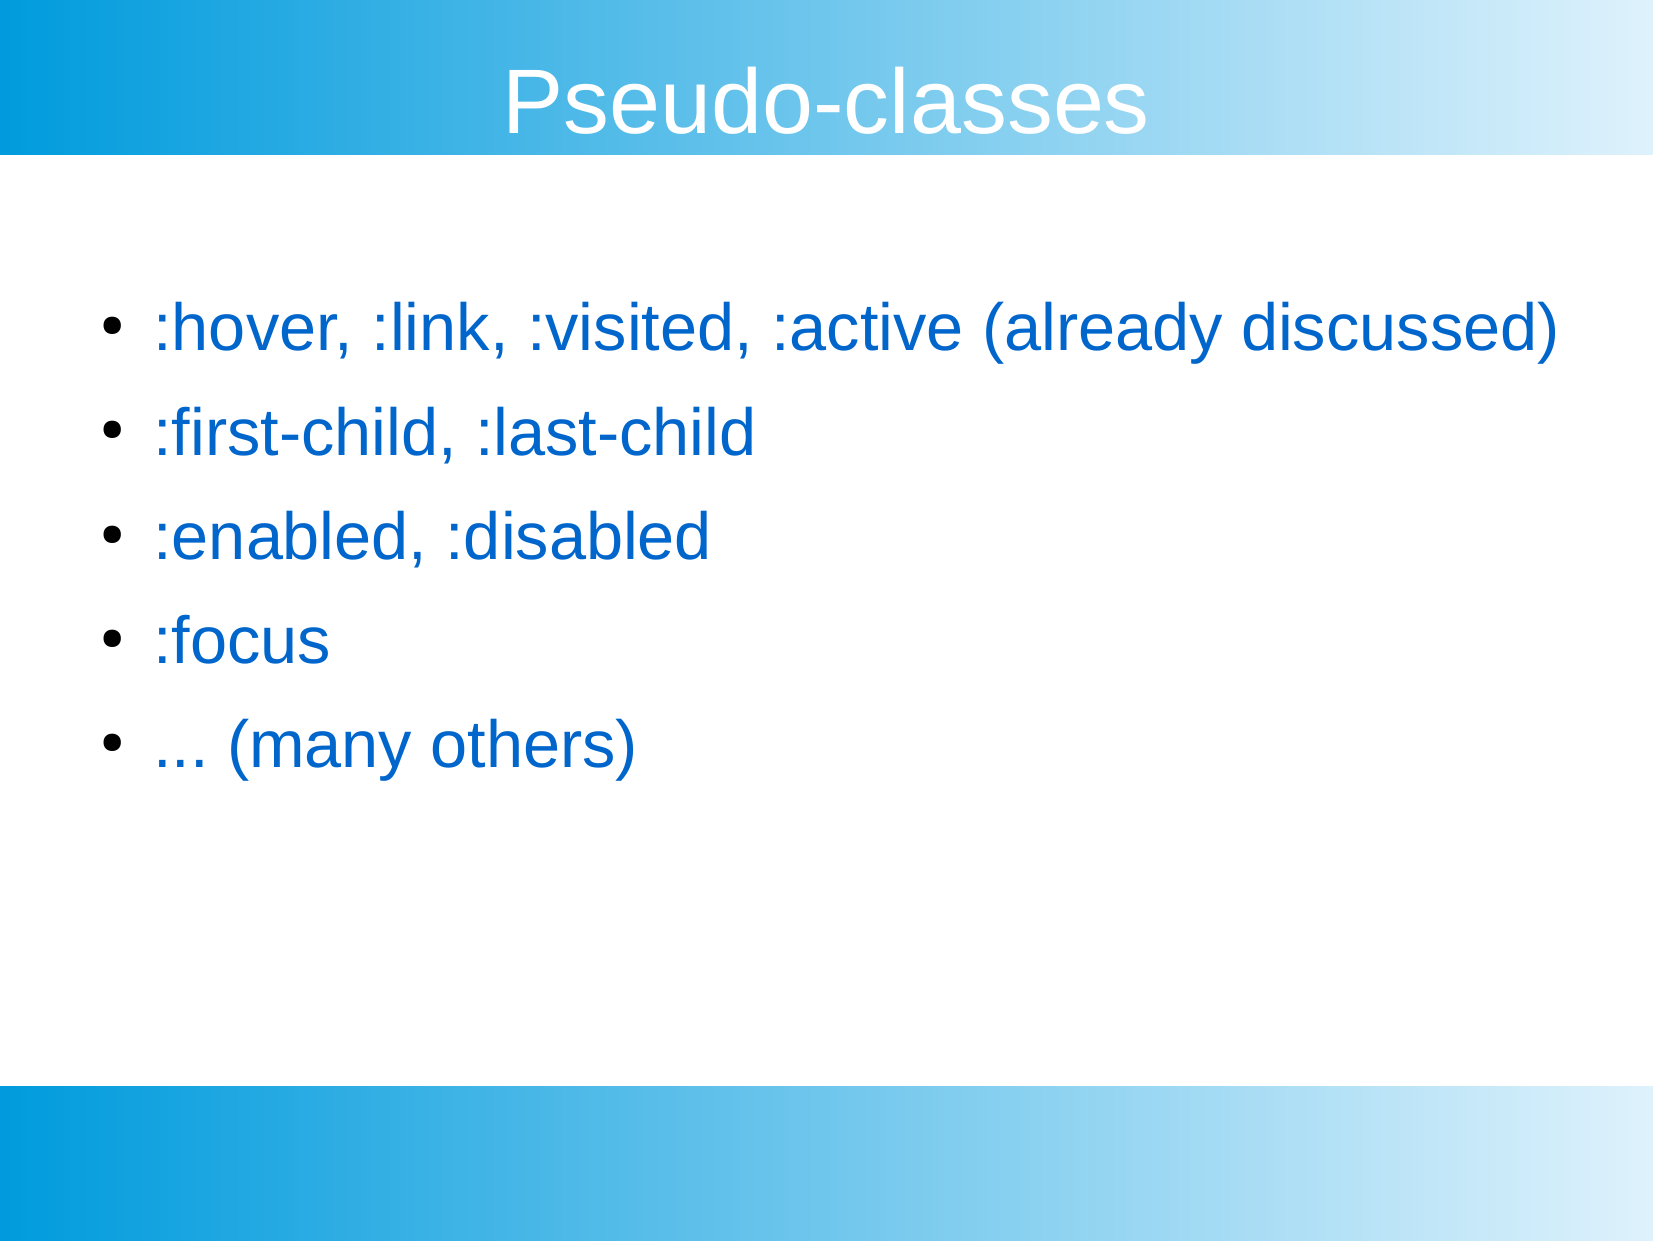

# Pseudo-classes
:hover, :link, :visited, :active (already discussed)
:first-child, :last-child
:enabled, :disabled
:focus
... (many others)